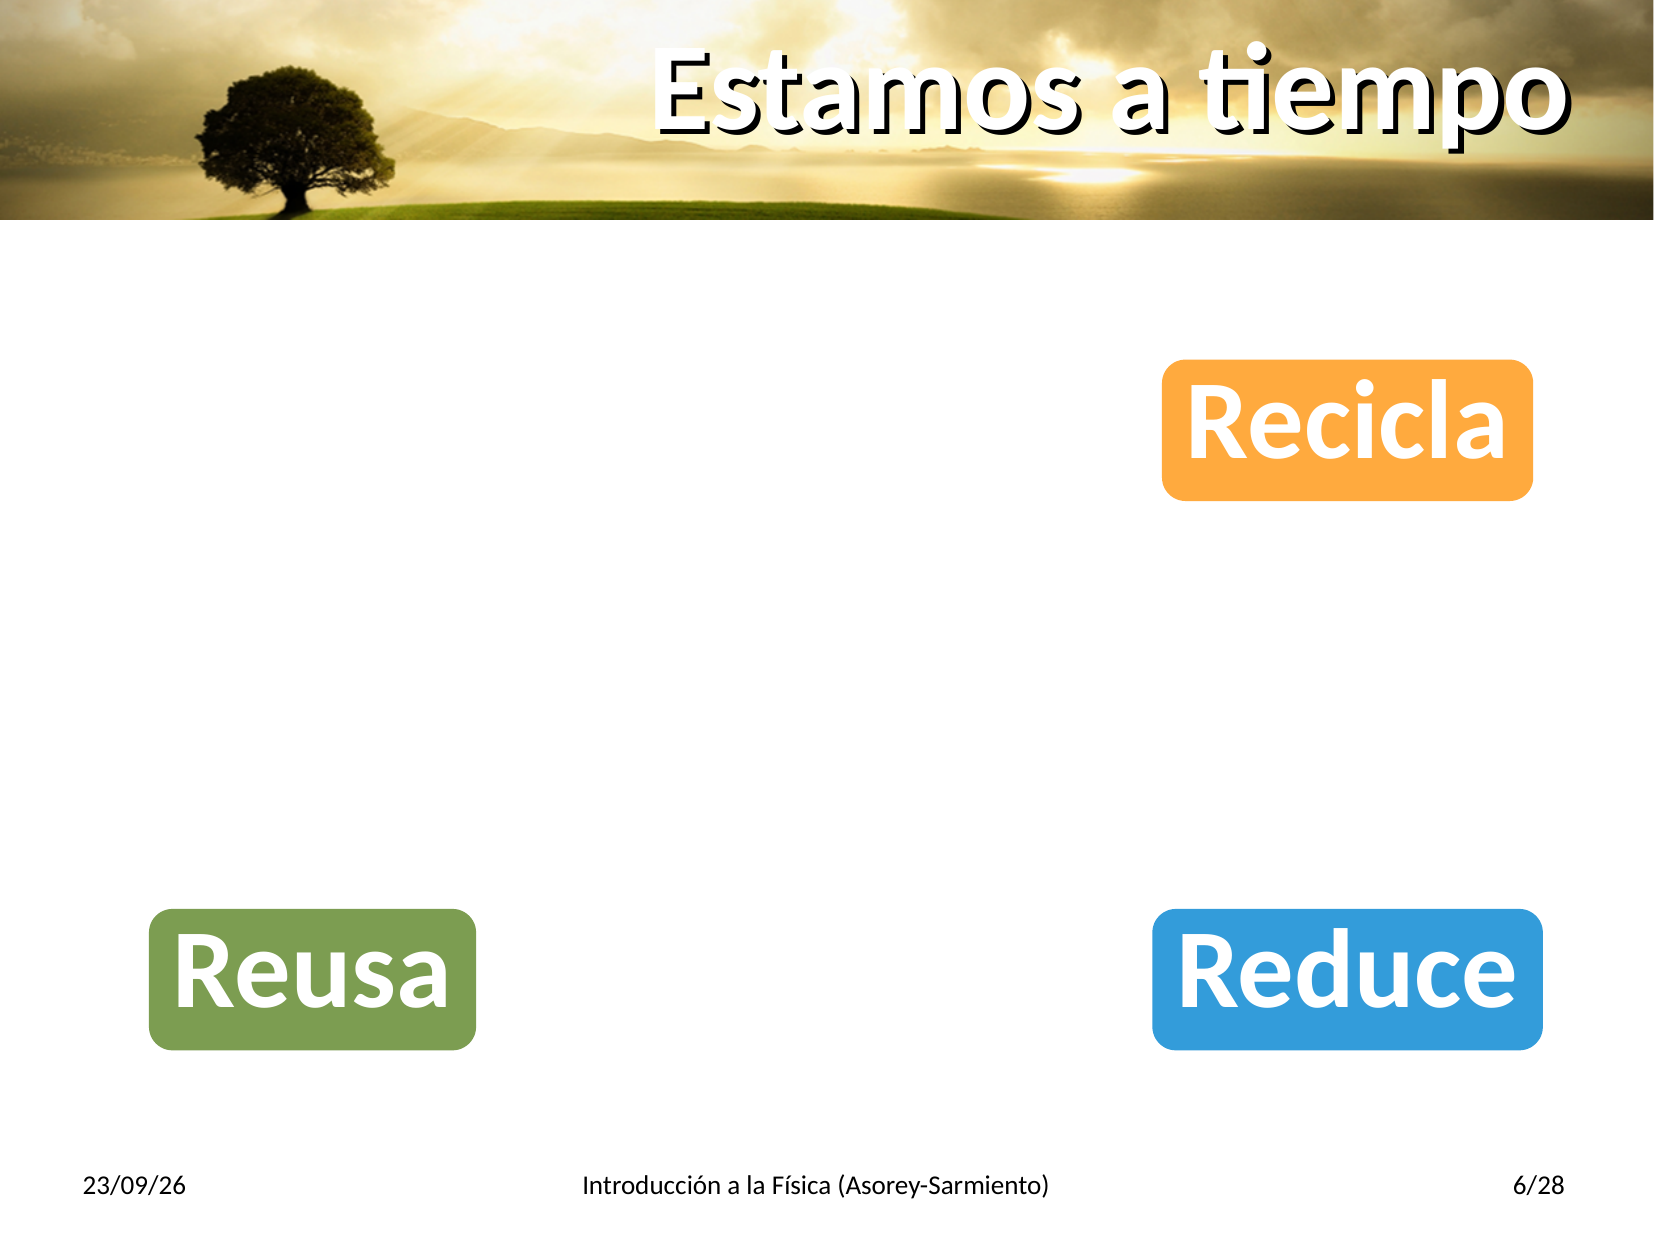

# Estamos a tiempo
Recicla
Reusa
Reduce
Introducción a la Física (Asorey-Sarmiento)
6